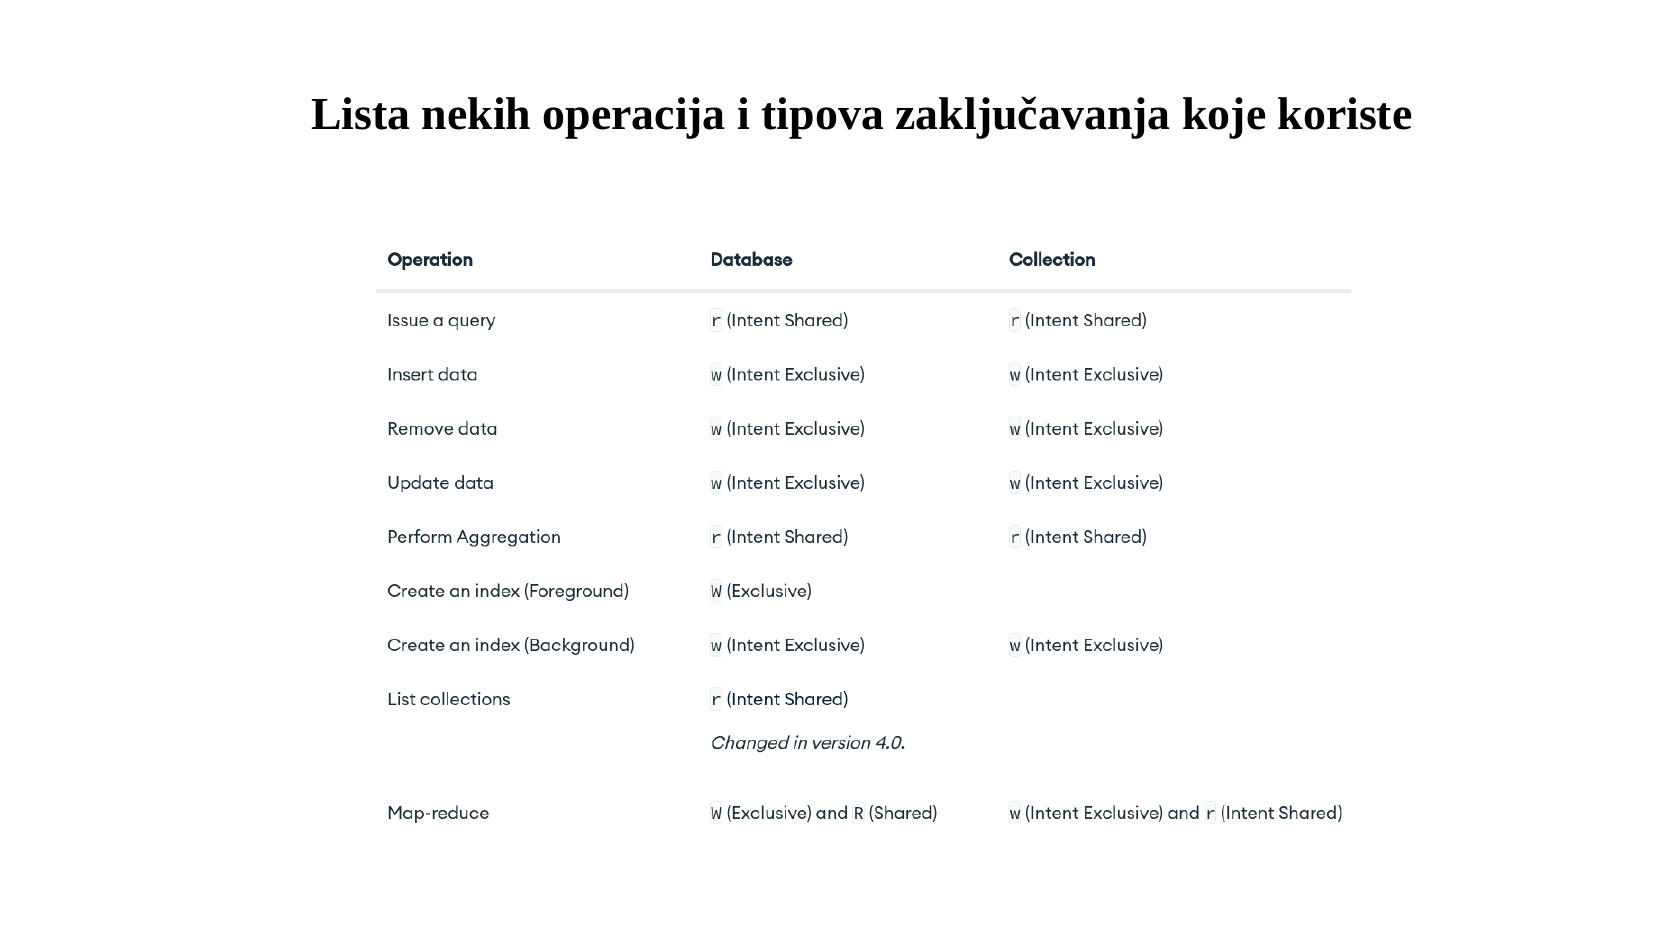

# Lista nekih operacija i tipova zaključavanja koje koriste